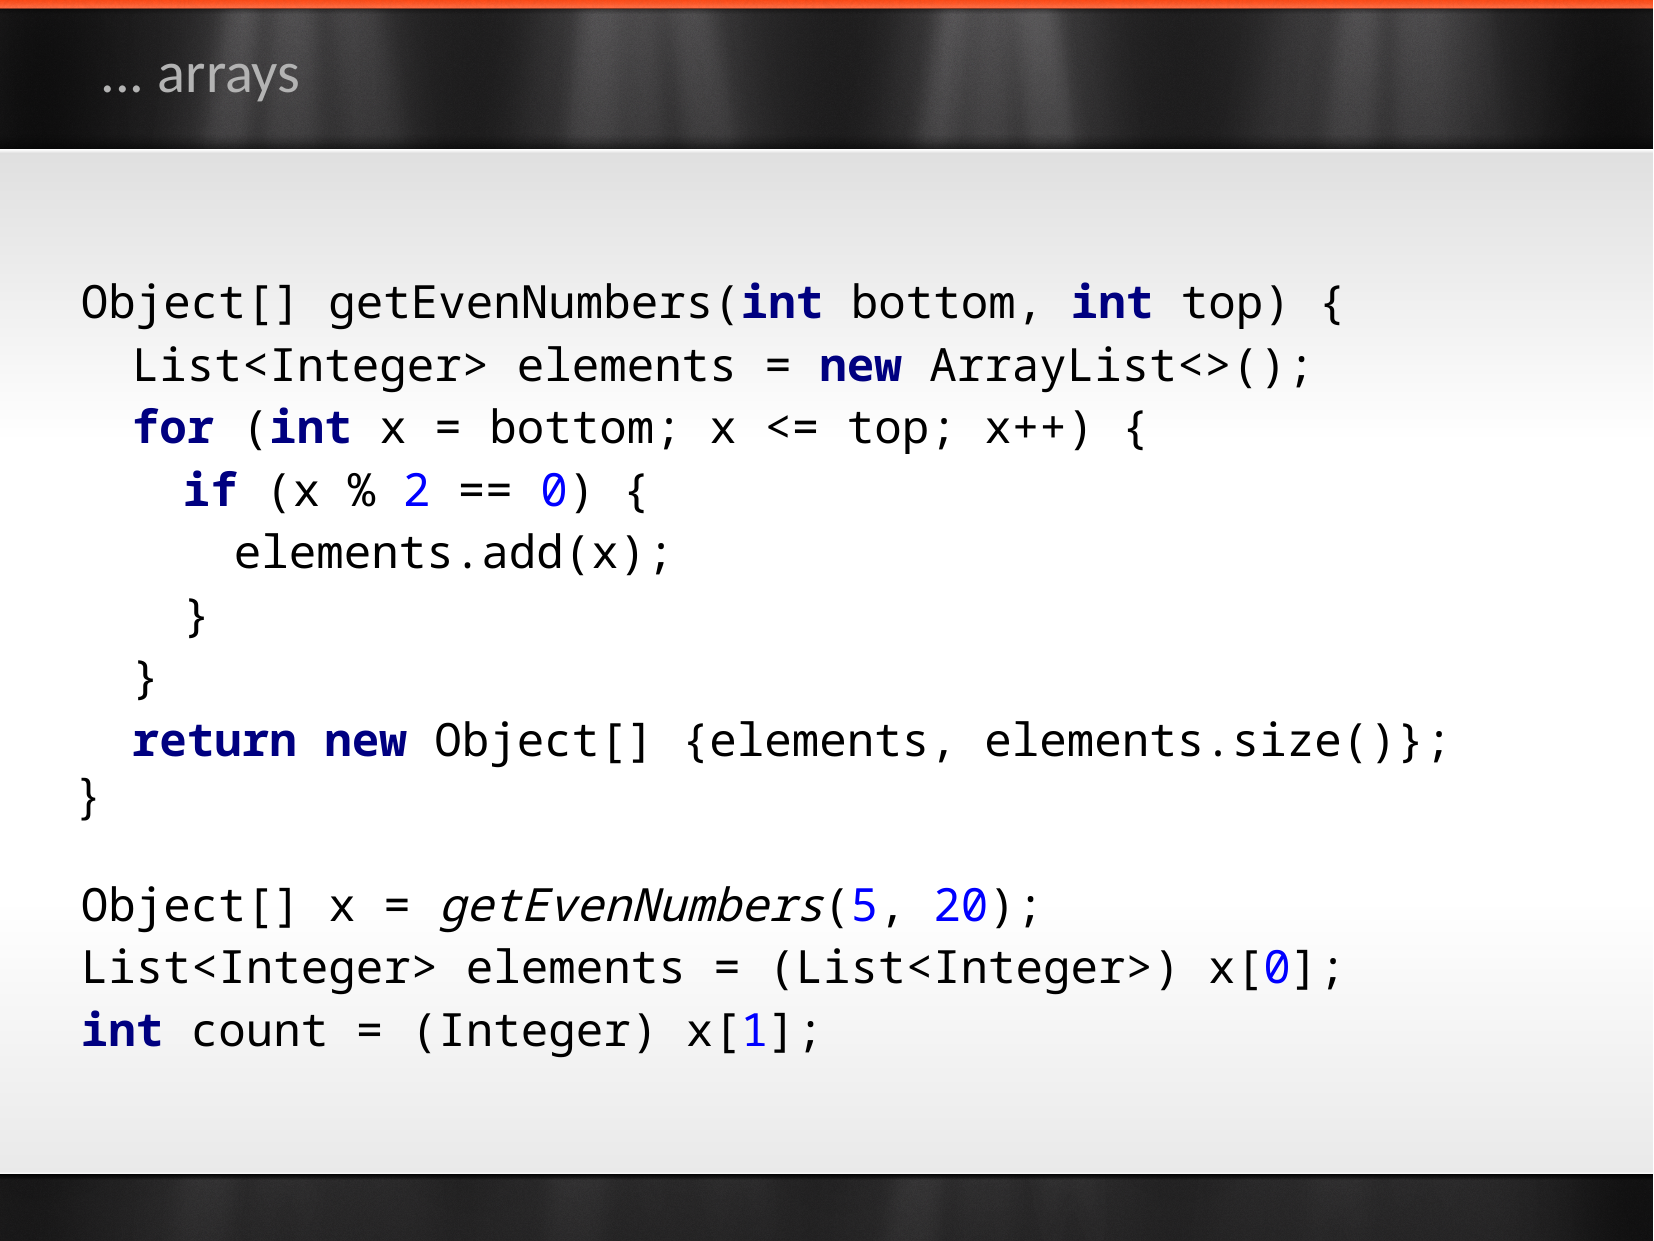

# ... arrays
Object[] getEvenNumbers(int bottom, int top) {
 List<Integer> elements = new ArrayList<>();
 for (int x = bottom; x <= top; x++) {
 if (x % 2 == 0) {
 elements.add(x);
 }
 }
 return new Object[] {elements, elements.size()};
}
Object[] x = getEvenNumbers(5, 20);
List<Integer> elements = (List<Integer>) x[0];
int count = (Integer) x[1];